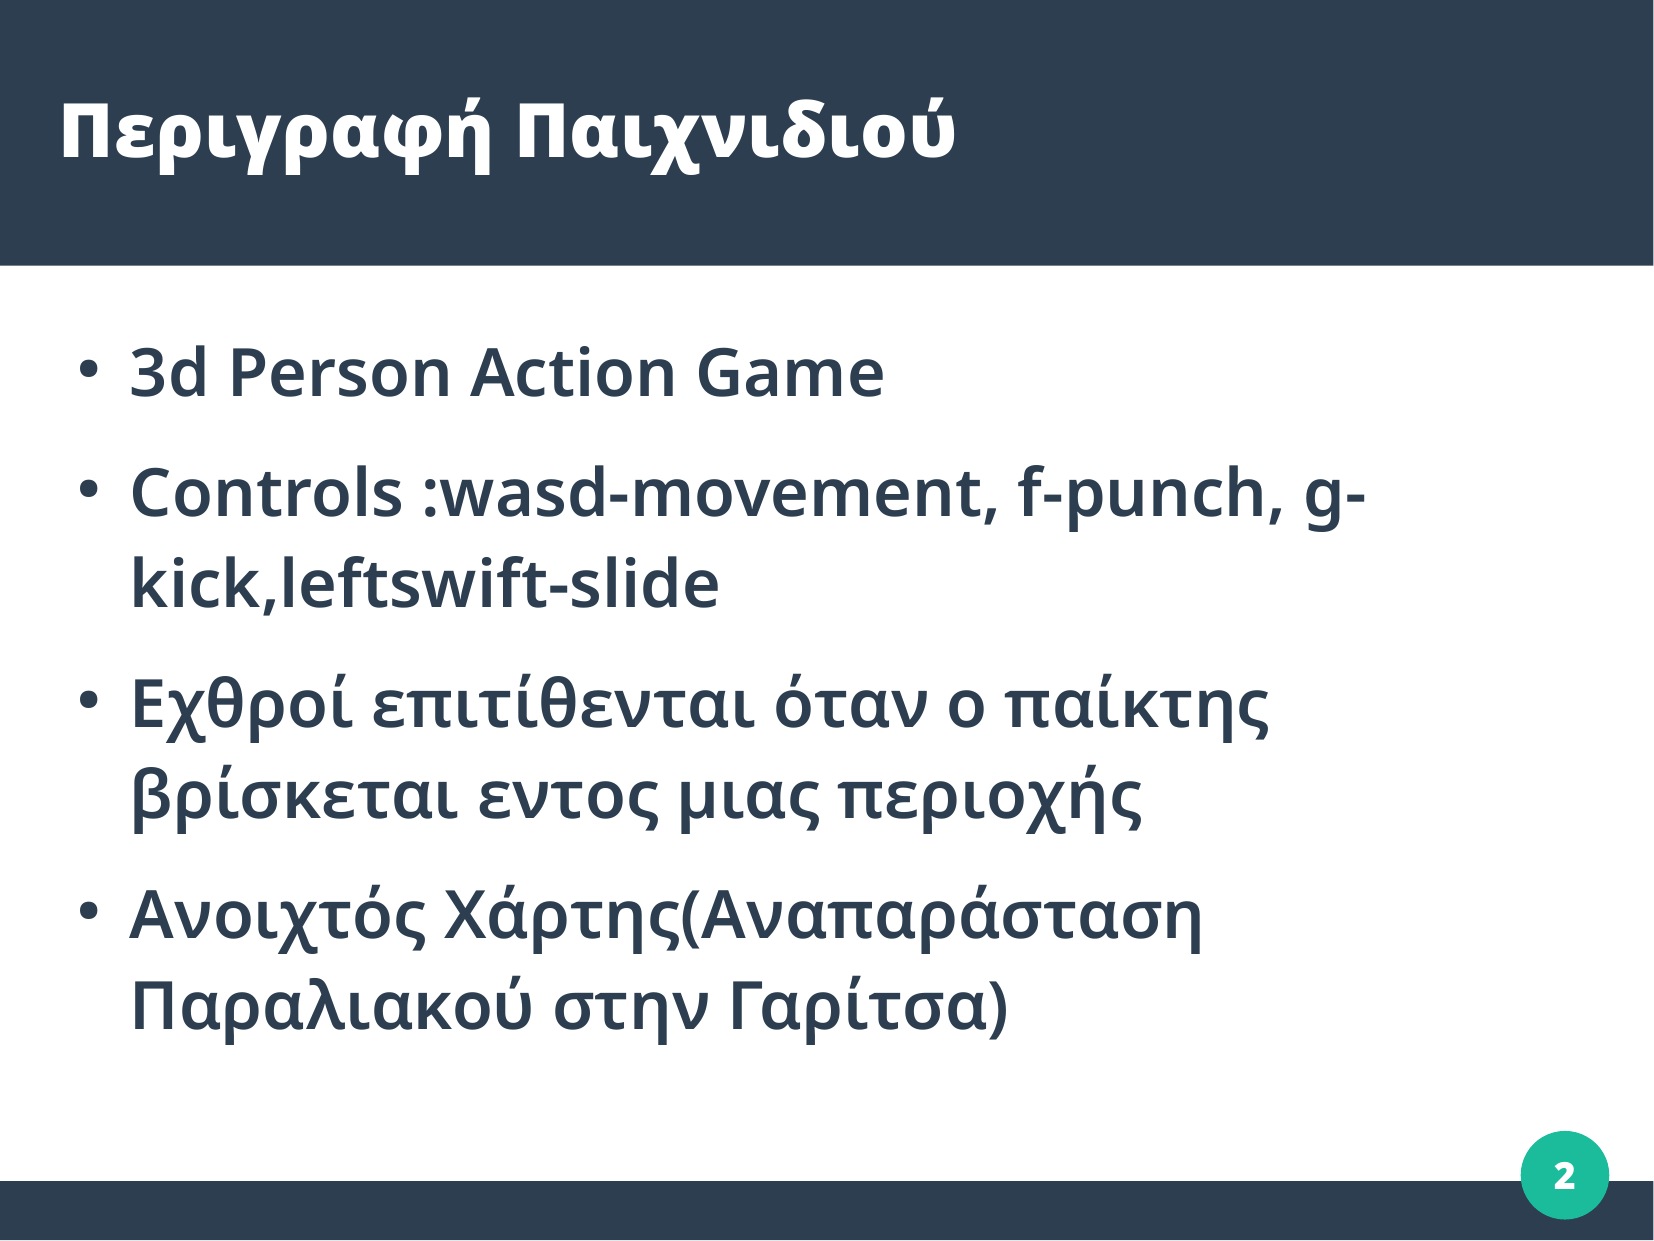

# Περιγραφή Παιχνιδιού
3d Person Action Game
Controls :wasd-movement, f-punch, g-kick,leftswift-slide
Εχθροί επιτίθενται όταν ο παίκτης βρίσκεται εντος μιας περιοχής
Ανοιχτός Χάρτης(Αναπαράσταση Παραλιακού στην Γαρίτσα)
2